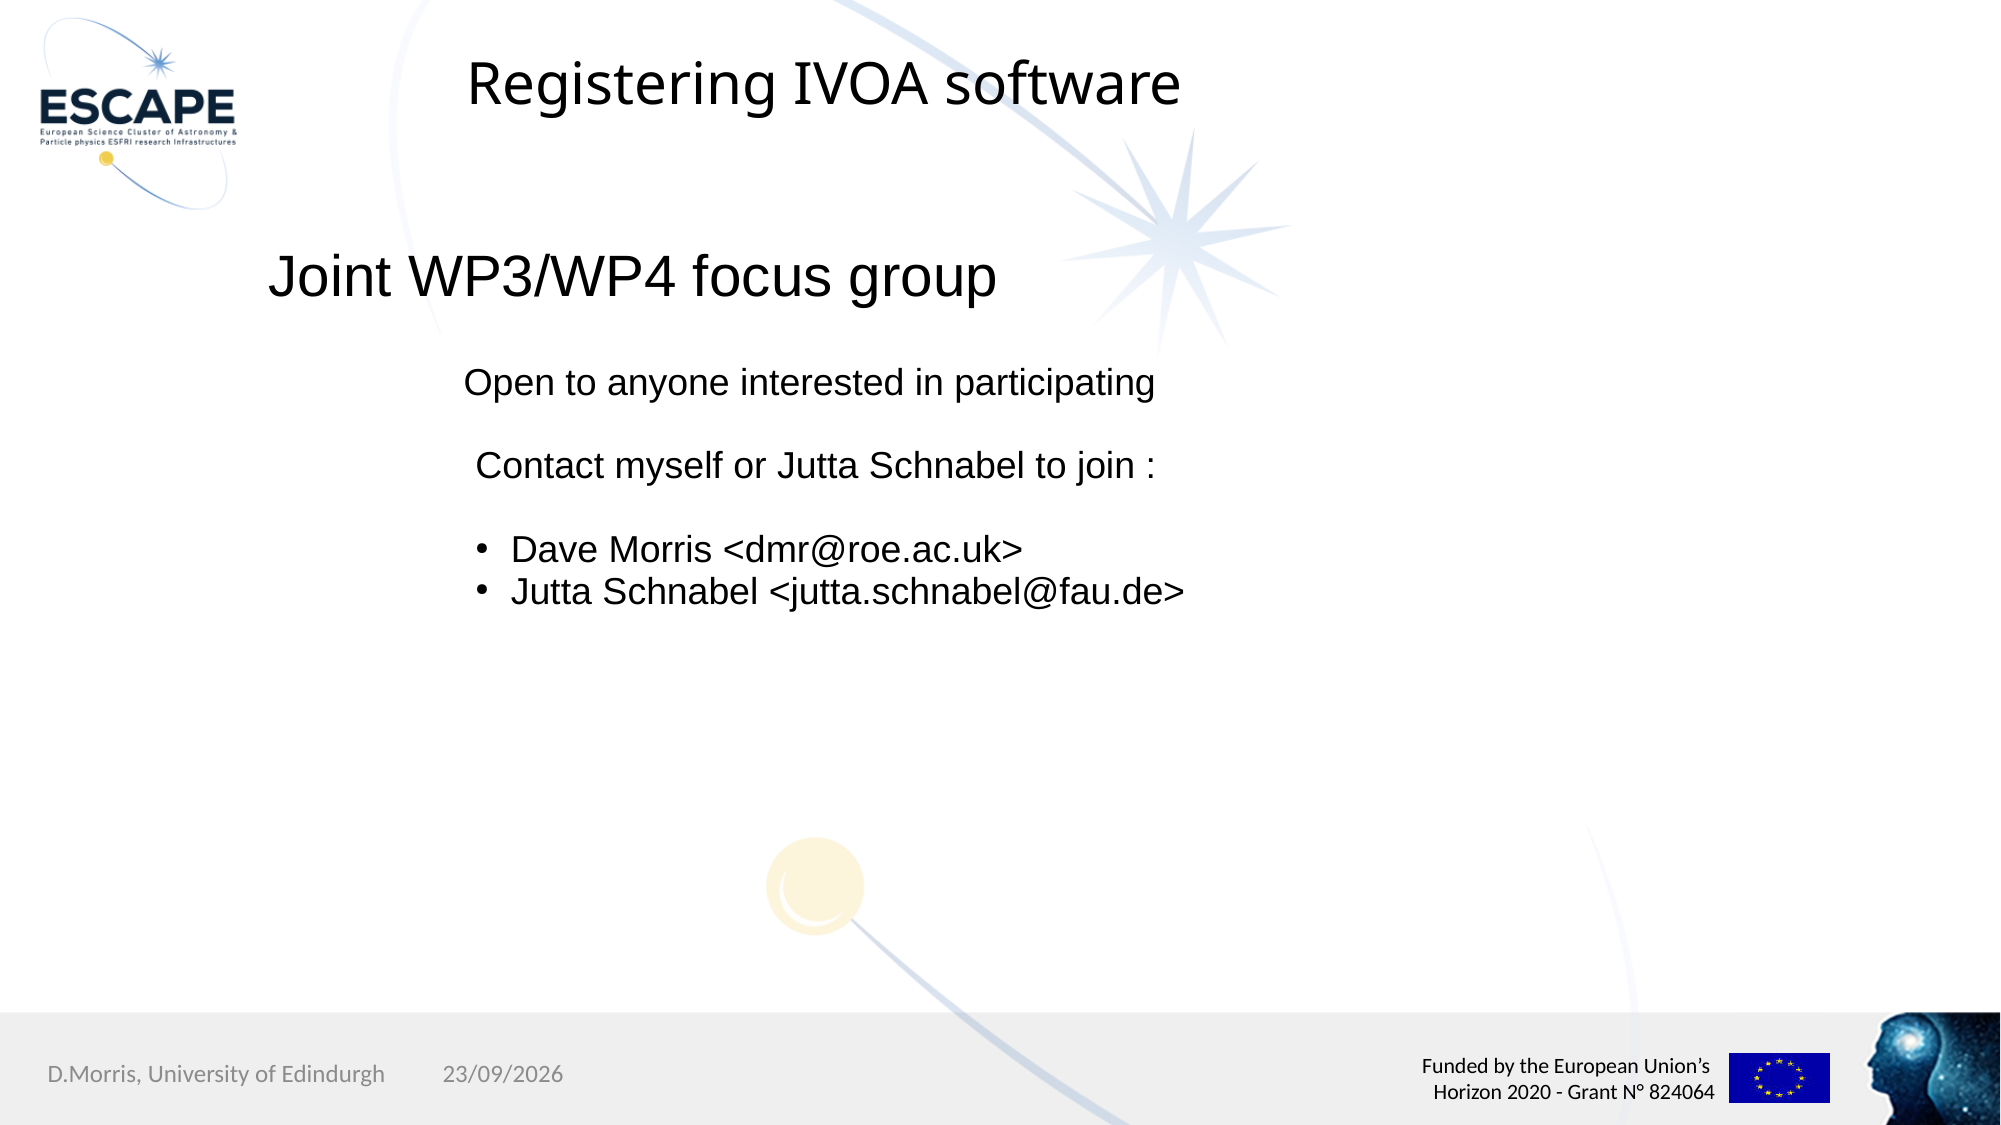

# Registering IVOA software
Joint WP3/WP4 focus group
Open to anyone interested in participating
Contact myself or Jutta Schnabel to join :
Dave Morris <dmr@roe.ac.uk>
Jutta Schnabel <jutta.schnabel@fau.de>
D.Morris, University of Edindurgh